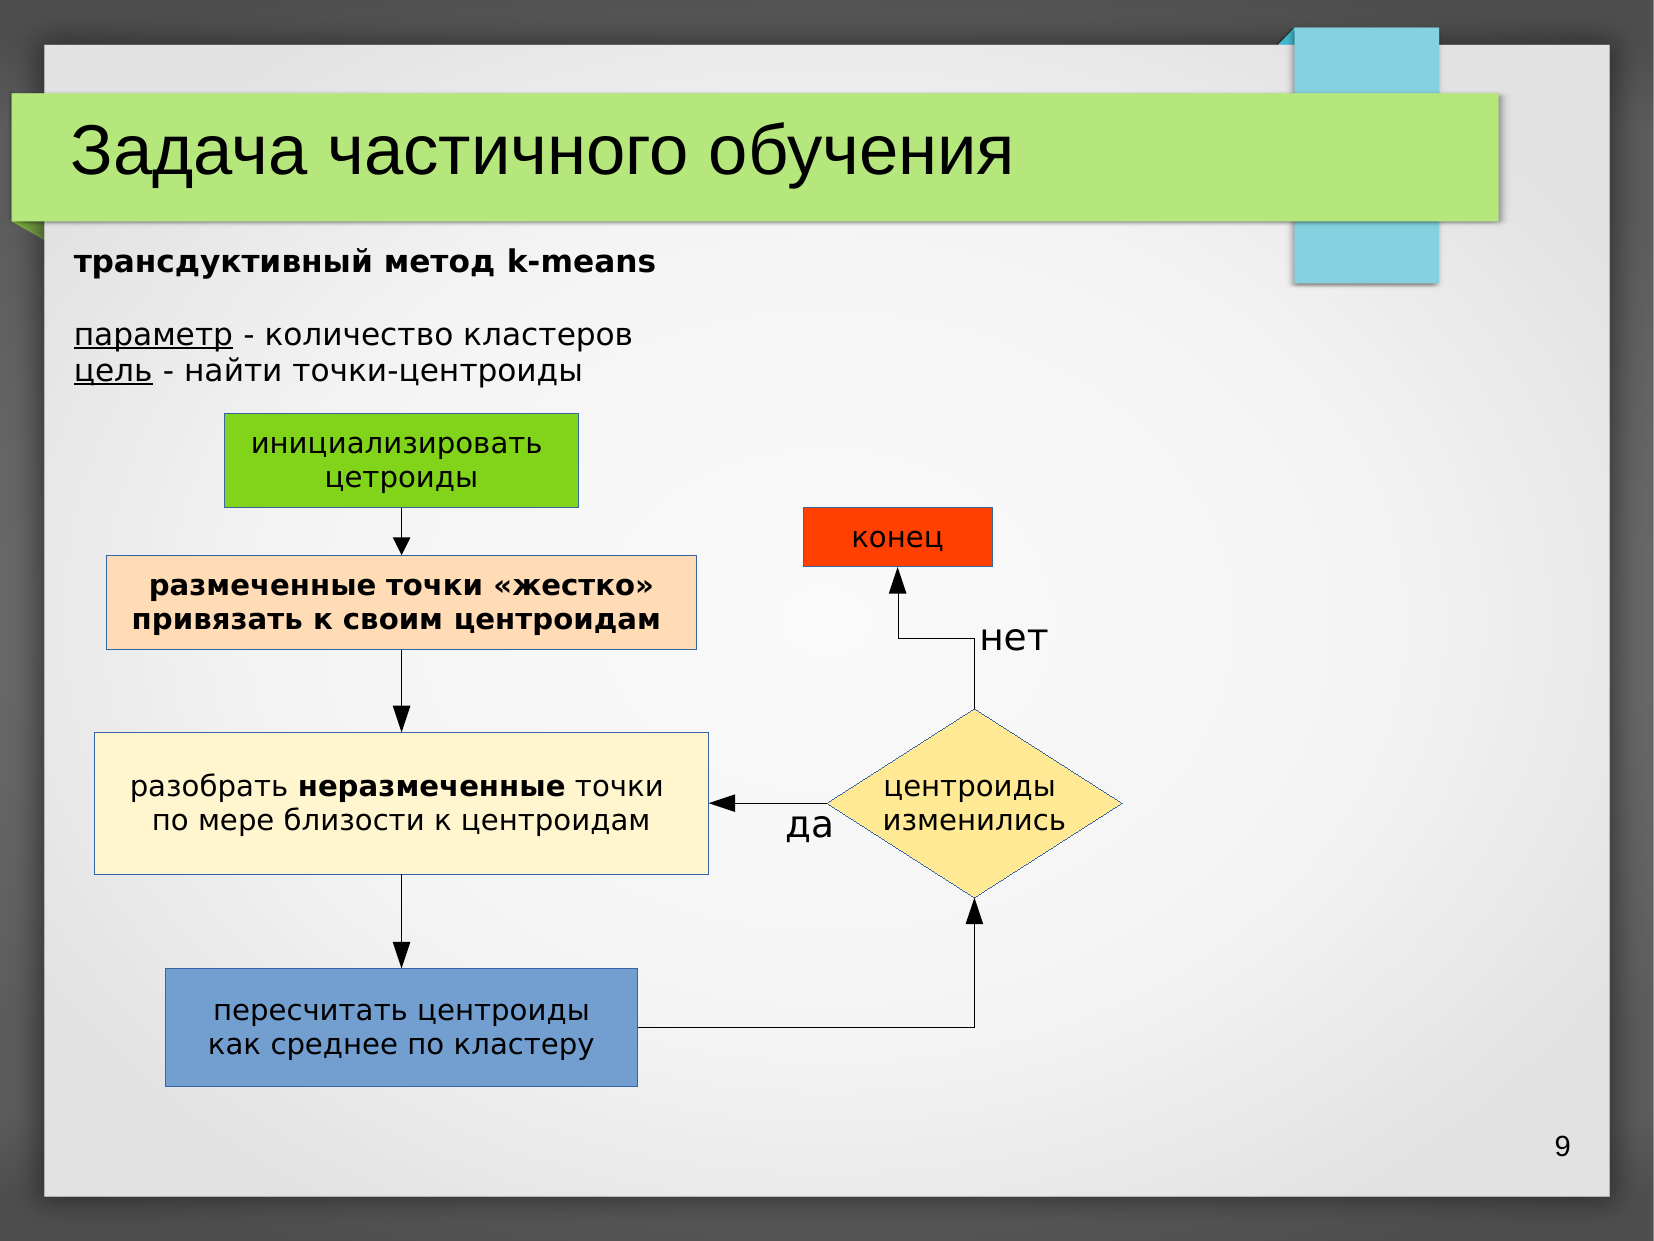

# Задача частичного обучения
трансдуктивный метод k-means
параметр - количество кластеров
цель - найти точки-центроиды
инициализировать
цетроиды
конец
размеченные точки «жестко»
привязать к своим центроидам
центроиды
изменились
разобрать неразмеченные точки
по мере близости к центроидам
пересчитать центроиды
как среднее по кластеру
9